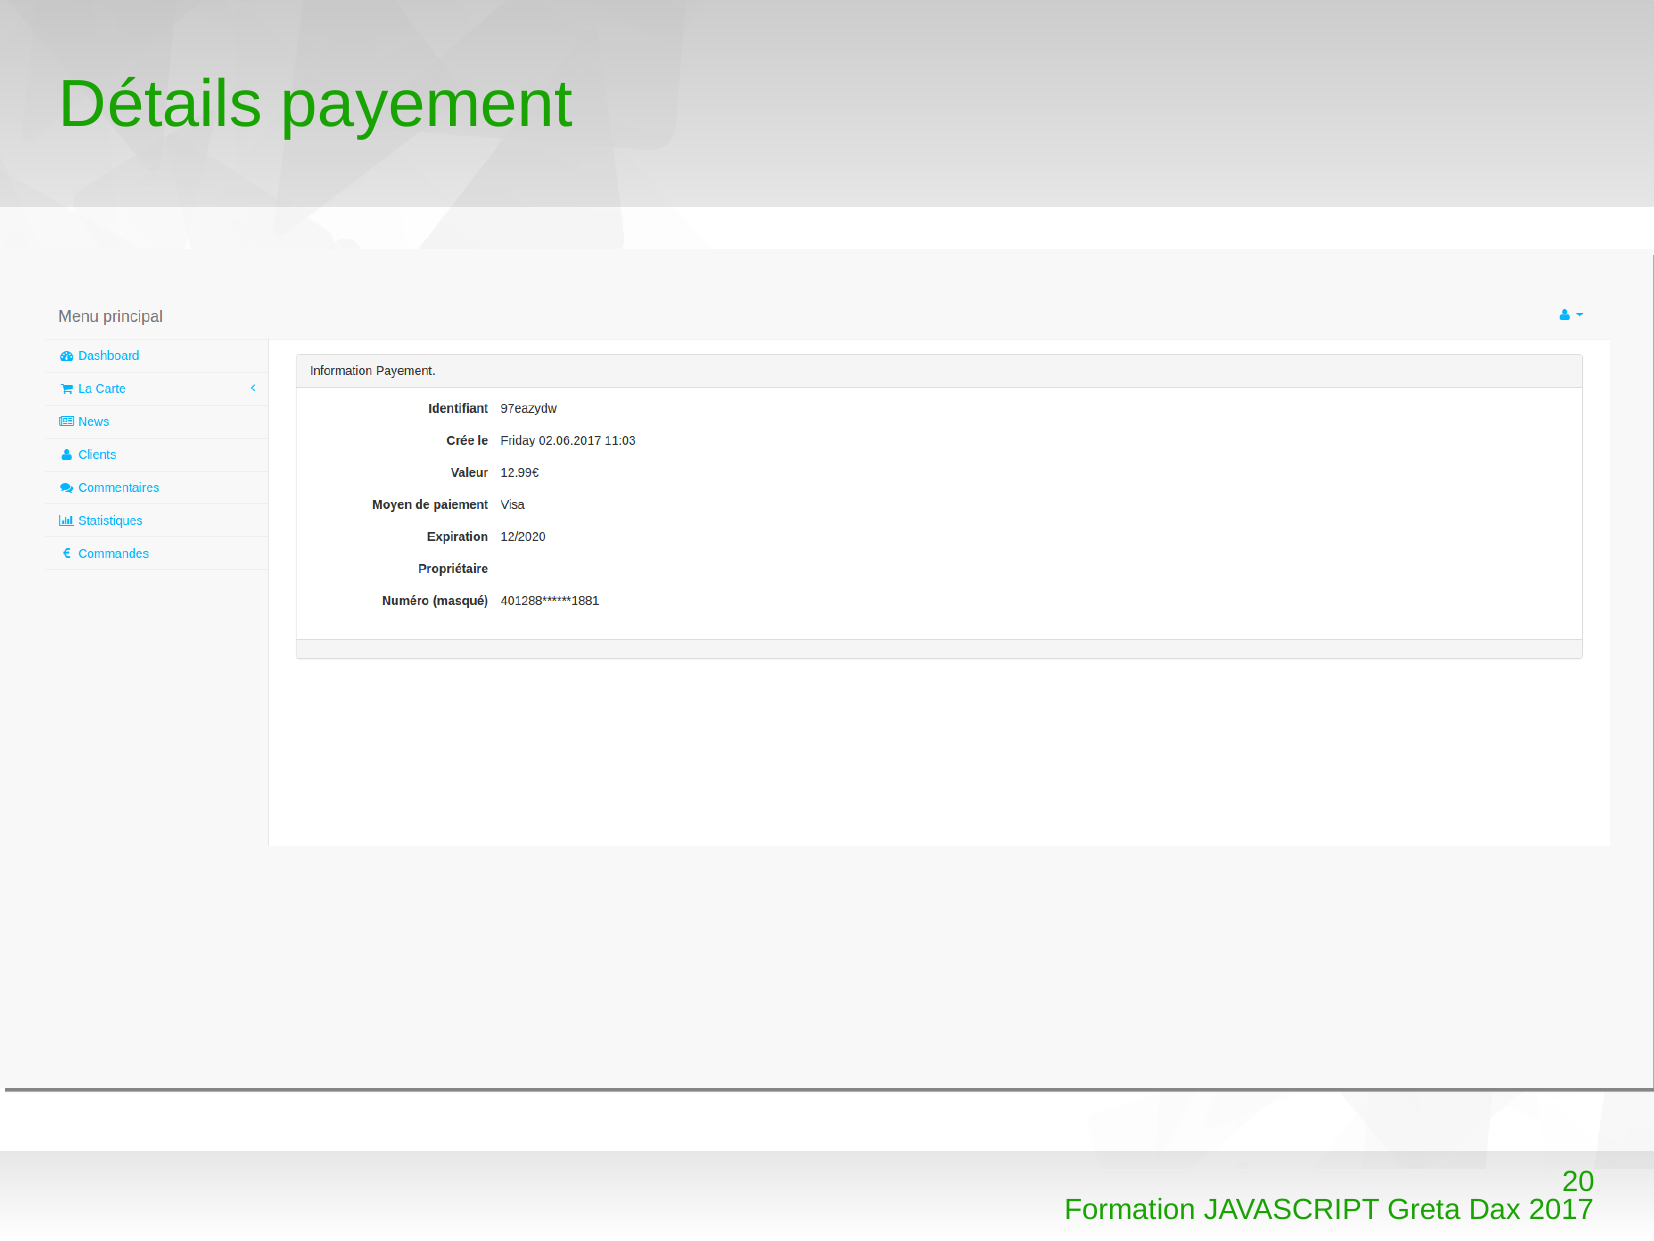

# Détails payement
20
Formation JAVASCRIPT Greta Dax 2017